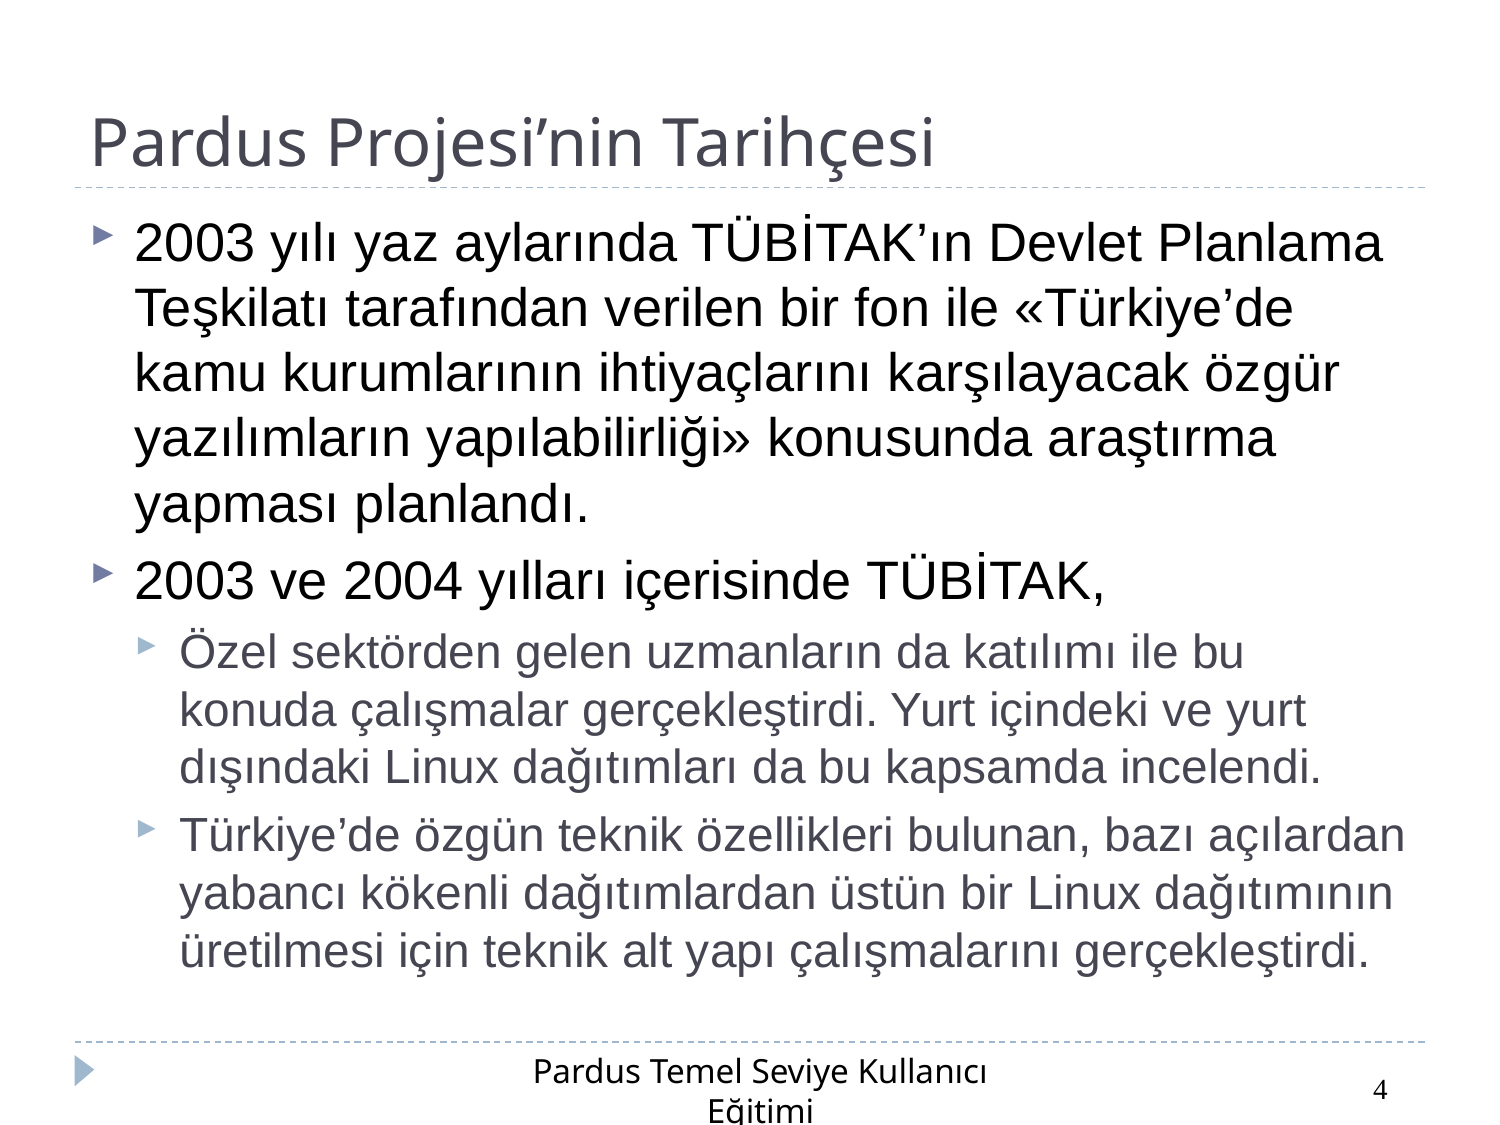

# Pardus Projesi’nin Tarihçesi
2003 yılı yaz aylarında TÜBİTAK’ın Devlet Planlama Teşkilatı tarafından verilen bir fon ile «Türkiye’de kamu kurumlarının ihtiyaçlarını karşılayacak özgür yazılımların yapılabilirliği» konusunda araştırma yapması planlandı.
2003 ve 2004 yılları içerisinde TÜBİTAK,
Özel sektörden gelen uzmanların da katılımı ile bu konuda çalışmalar gerçekleştirdi. Yurt içindeki ve yurt dışındaki Linux dağıtımları da bu kapsamda incelendi.
Türkiye’de özgün teknik özellikleri bulunan, bazı açılardan yabancı kökenli dağıtımlardan üstün bir Linux dağıtımının üretilmesi için teknik alt yapı çalışmalarını gerçekleştirdi.